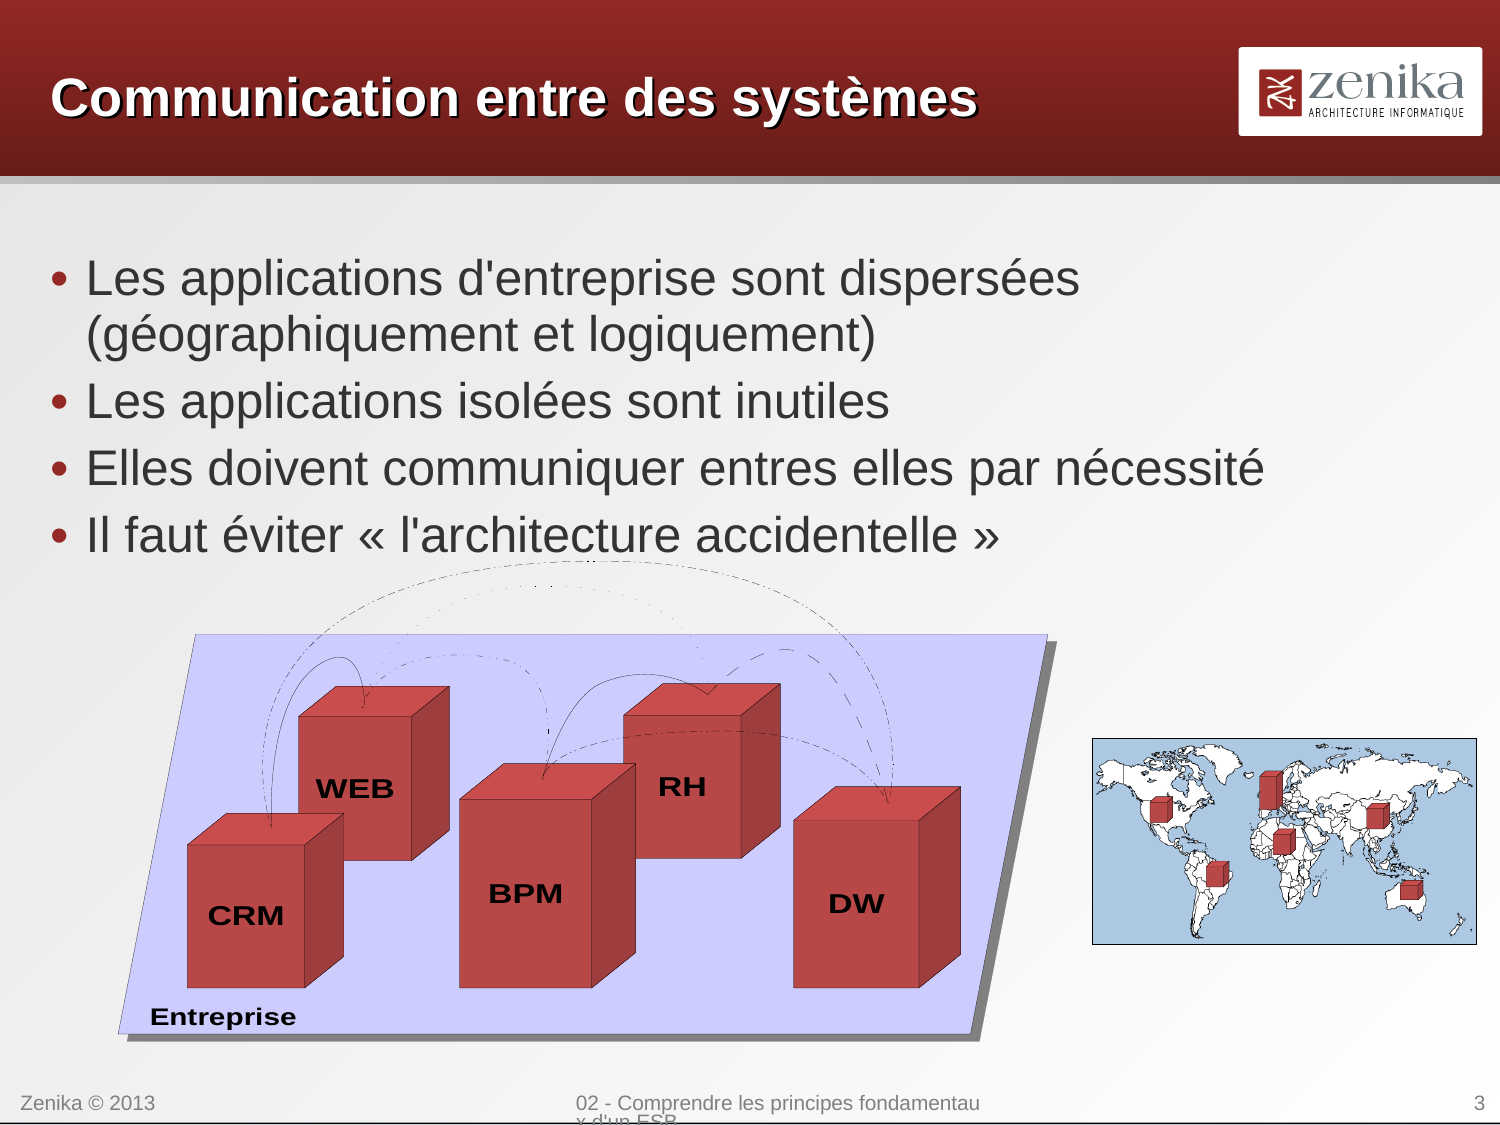

# Communication entre des systèmes
Les applications d'entreprise sont dispersées (géographiquement et logiquement)
Les applications isolées sont inutiles
Elles doivent communiquer entres elles par nécessité
Il faut éviter « l'architecture accidentelle »